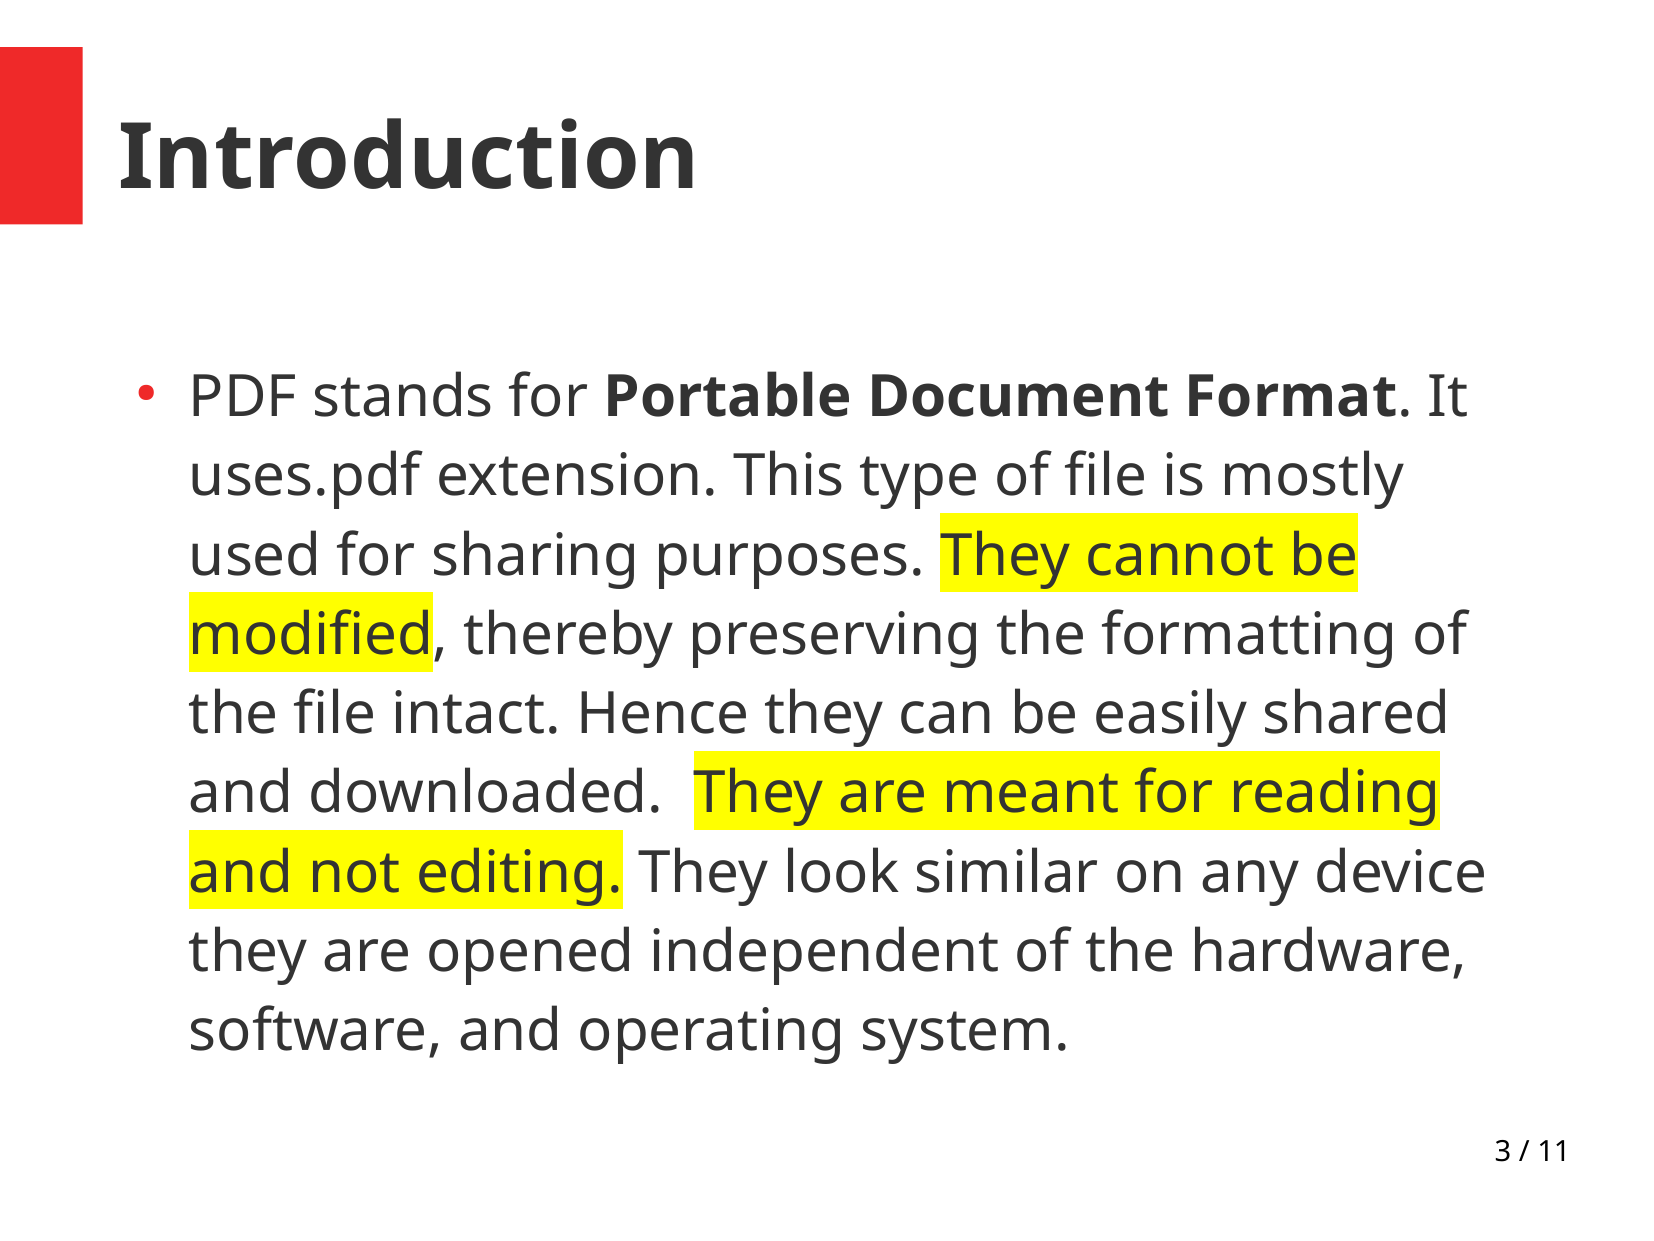

# Introduction
PDF stands for Portable Document Format. It uses.pdf extension. This type of file is mostly used for sharing purposes. They cannot be modified, thereby preserving the formatting of the file intact. Hence they can be easily shared and downloaded. They are meant for reading and not editing. They look similar on any device they are opened independent of the hardware, software, and operating system.
3